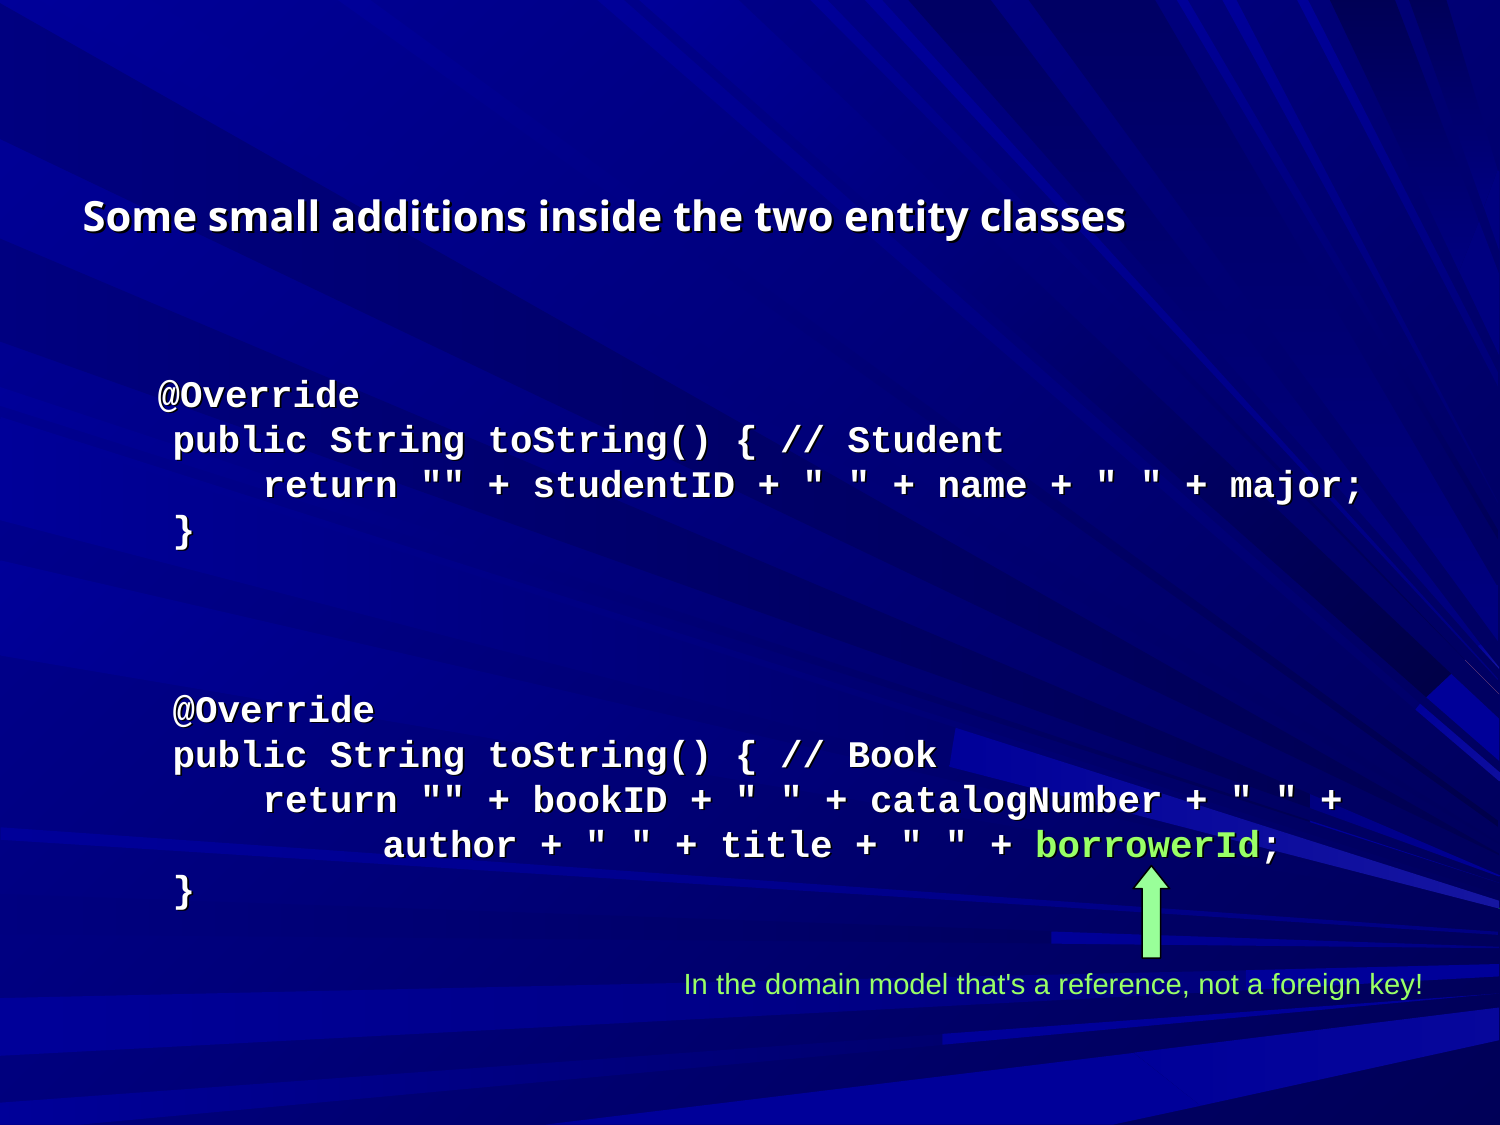

# Some small additions inside the two entity classes @Override public String toString() { // Student return "" + studentID + " " + name + " " + major; } @Override public String toString() { // Book return "" + bookID + " " + catalogNumber + " " + author + " " + title + " " + borrowerId; }
In the domain model that's a reference, not a foreign key!